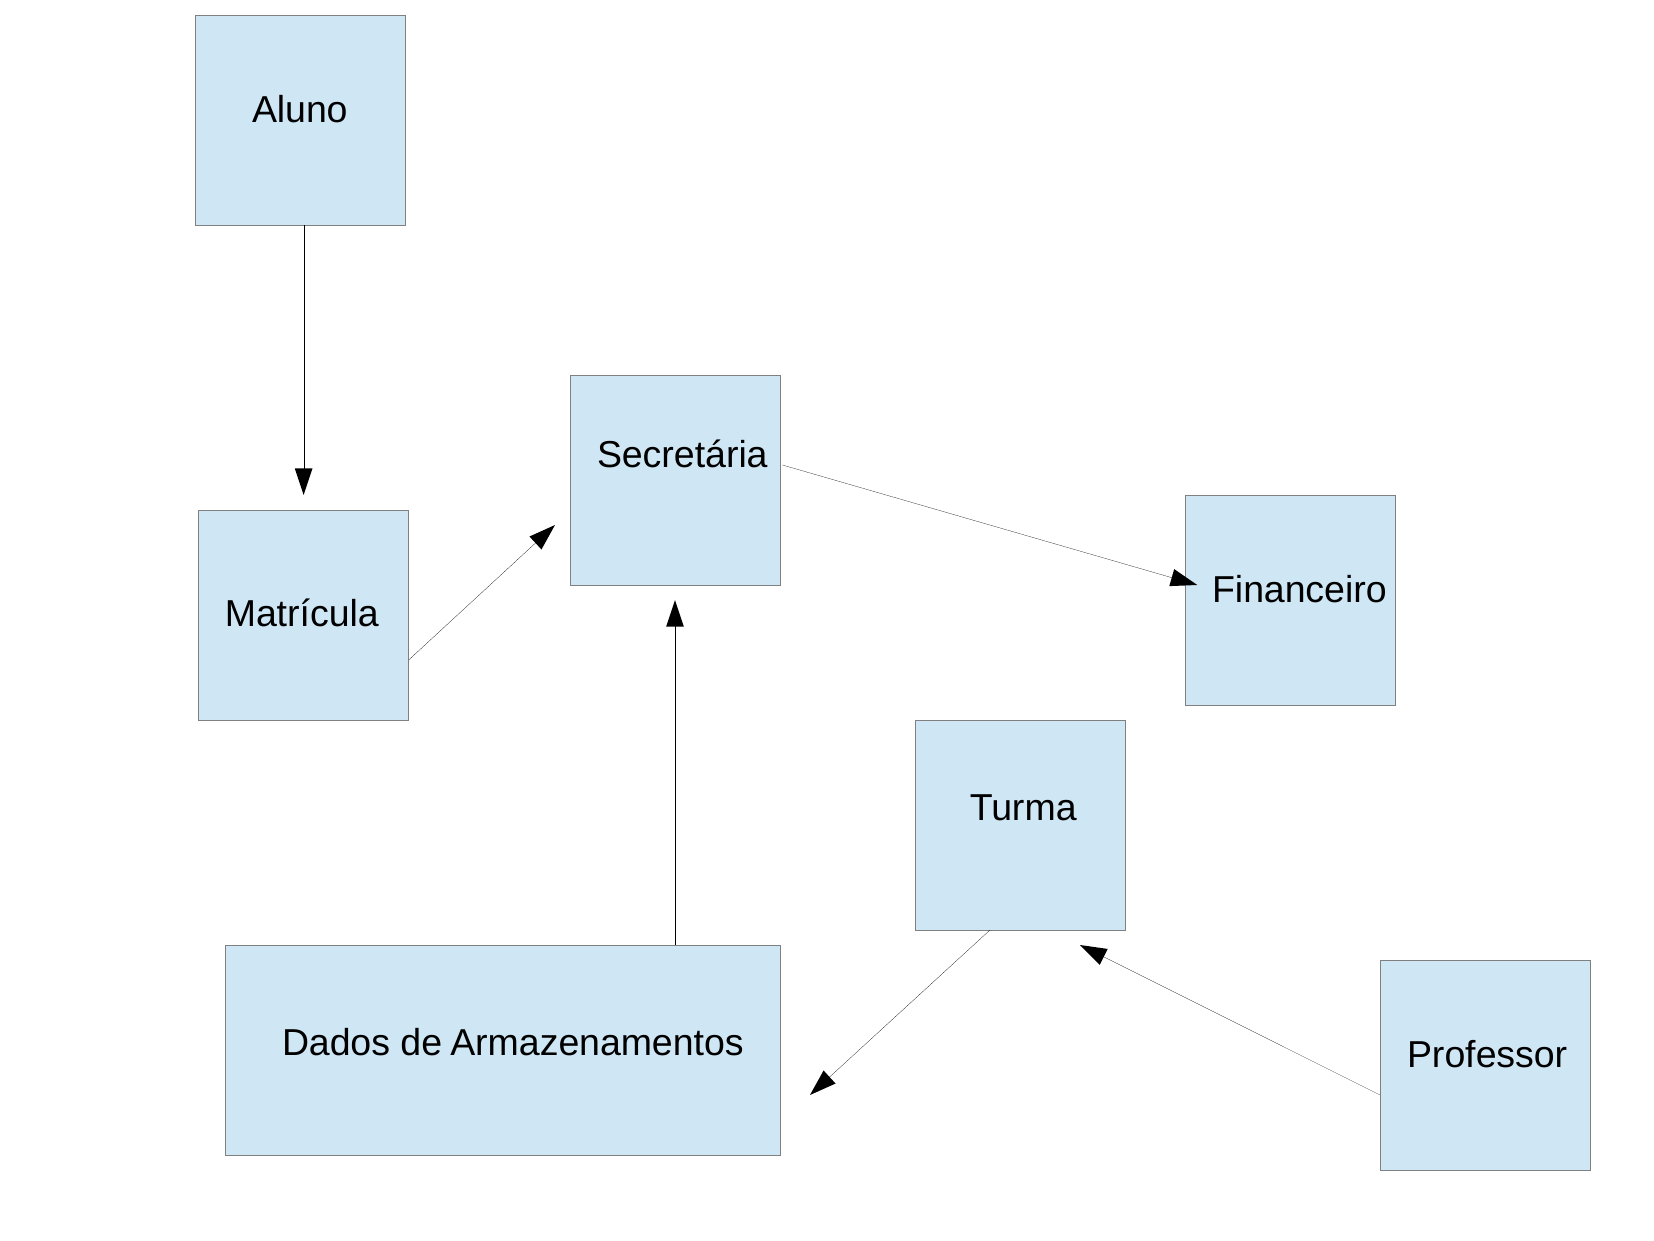

Aluno
Secretária
Financeiro
Matrícula
Turma
Dados de Armazenamentos
Professor